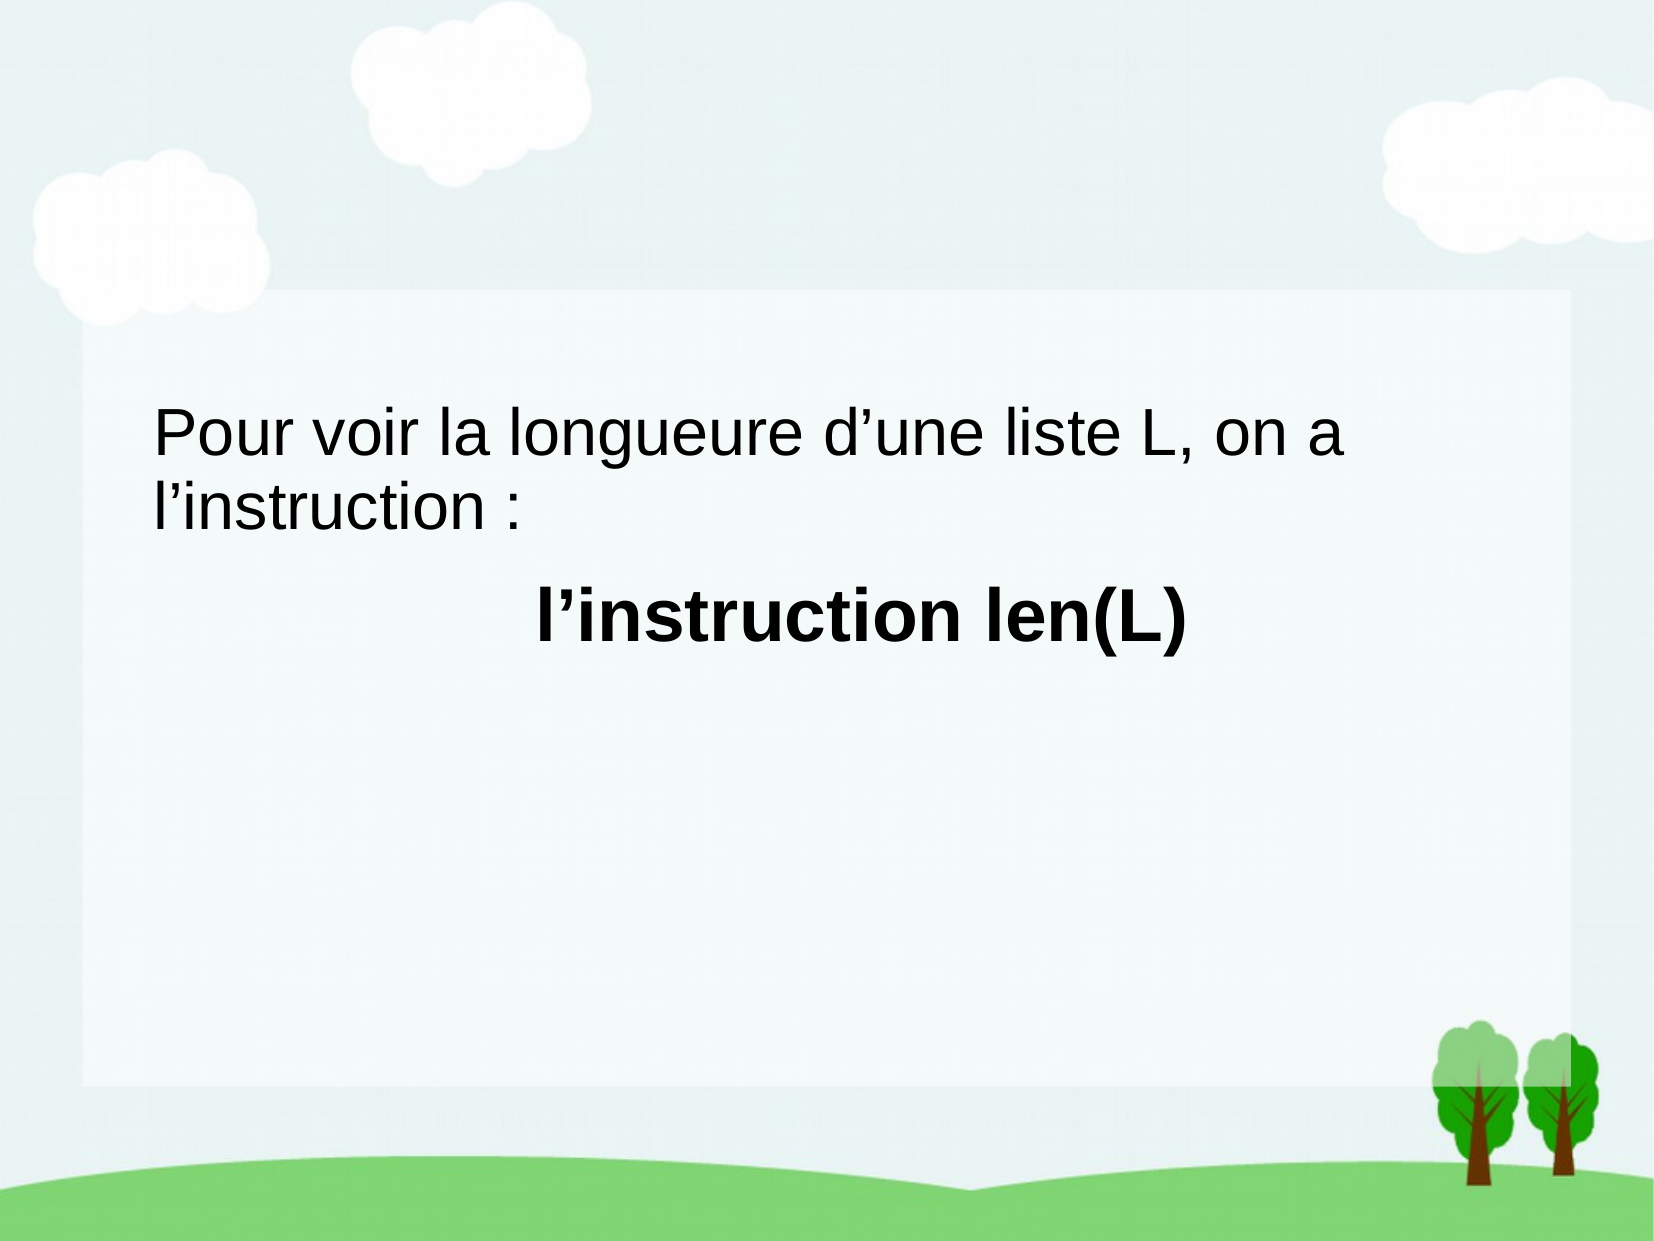

# Pour voir la longueure d’une liste L, on a l’instruction :
 l’instruction len(L)